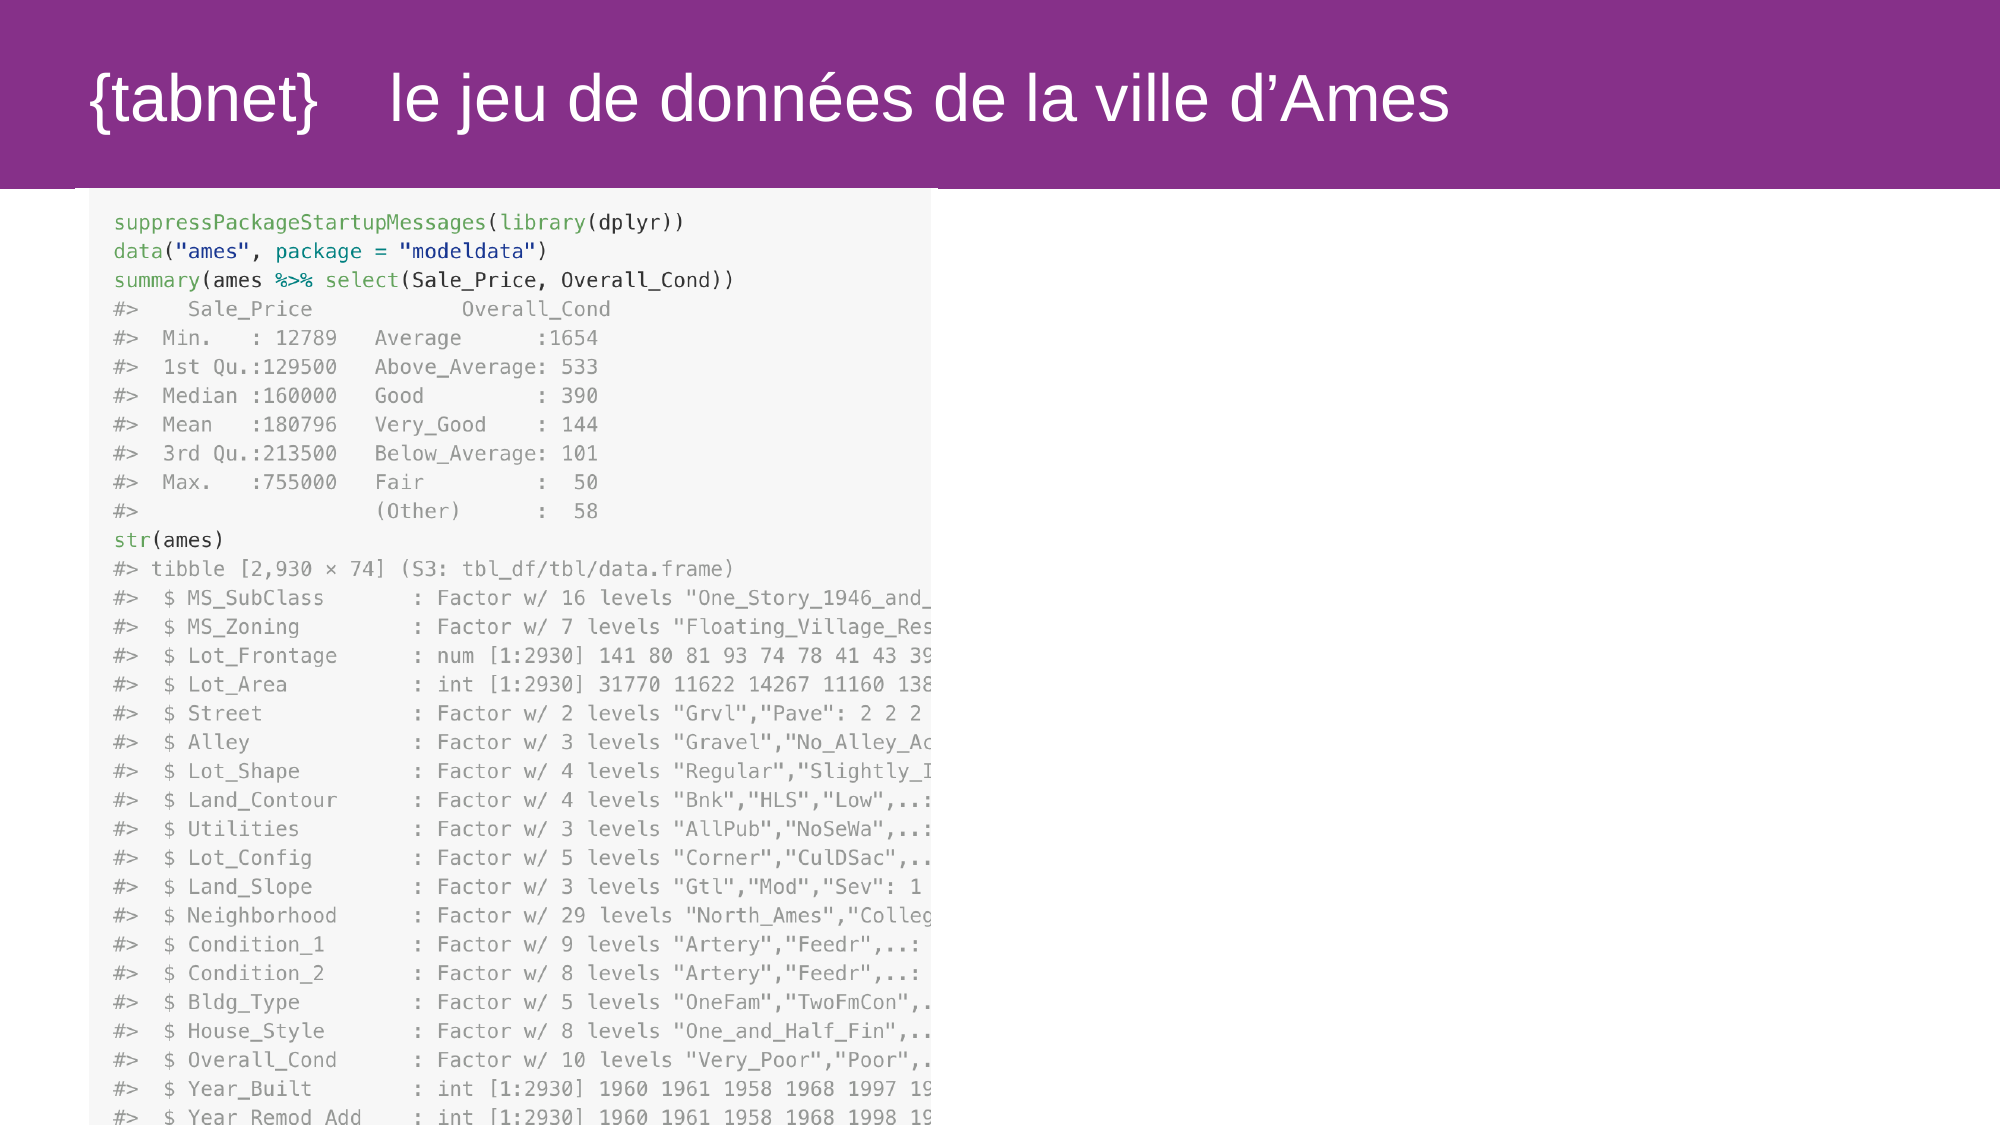

{tabnet}	le jeu de données de la ville d’Ames
DD Month, YEAR
Presentation title runs here (go to Header and Footer to edit this text)